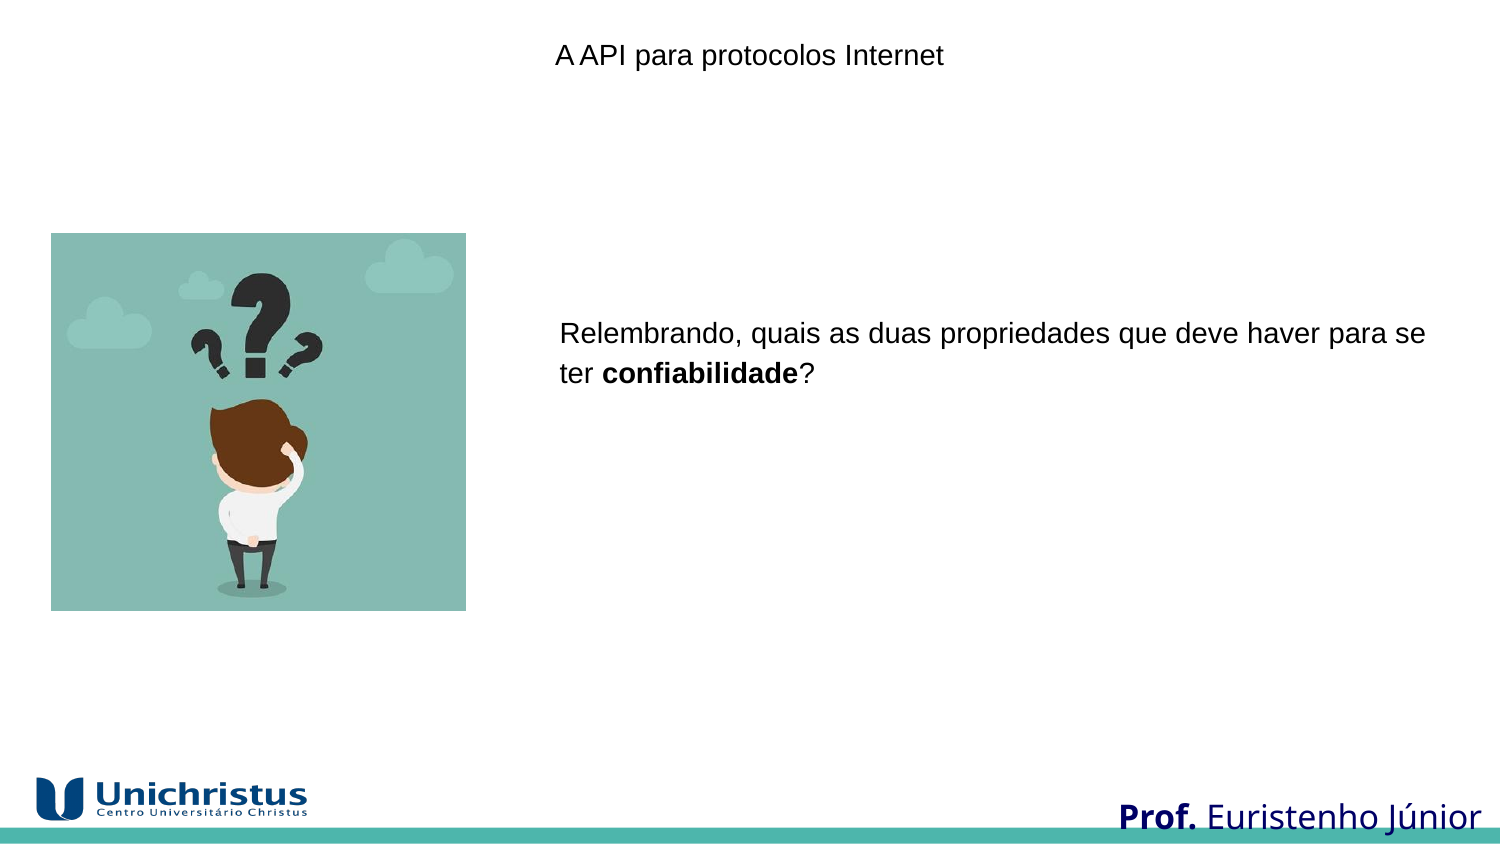

# A API para protocolos Internet
Relembrando, quais as duas propriedades que deve haver para se ter confiabilidade?